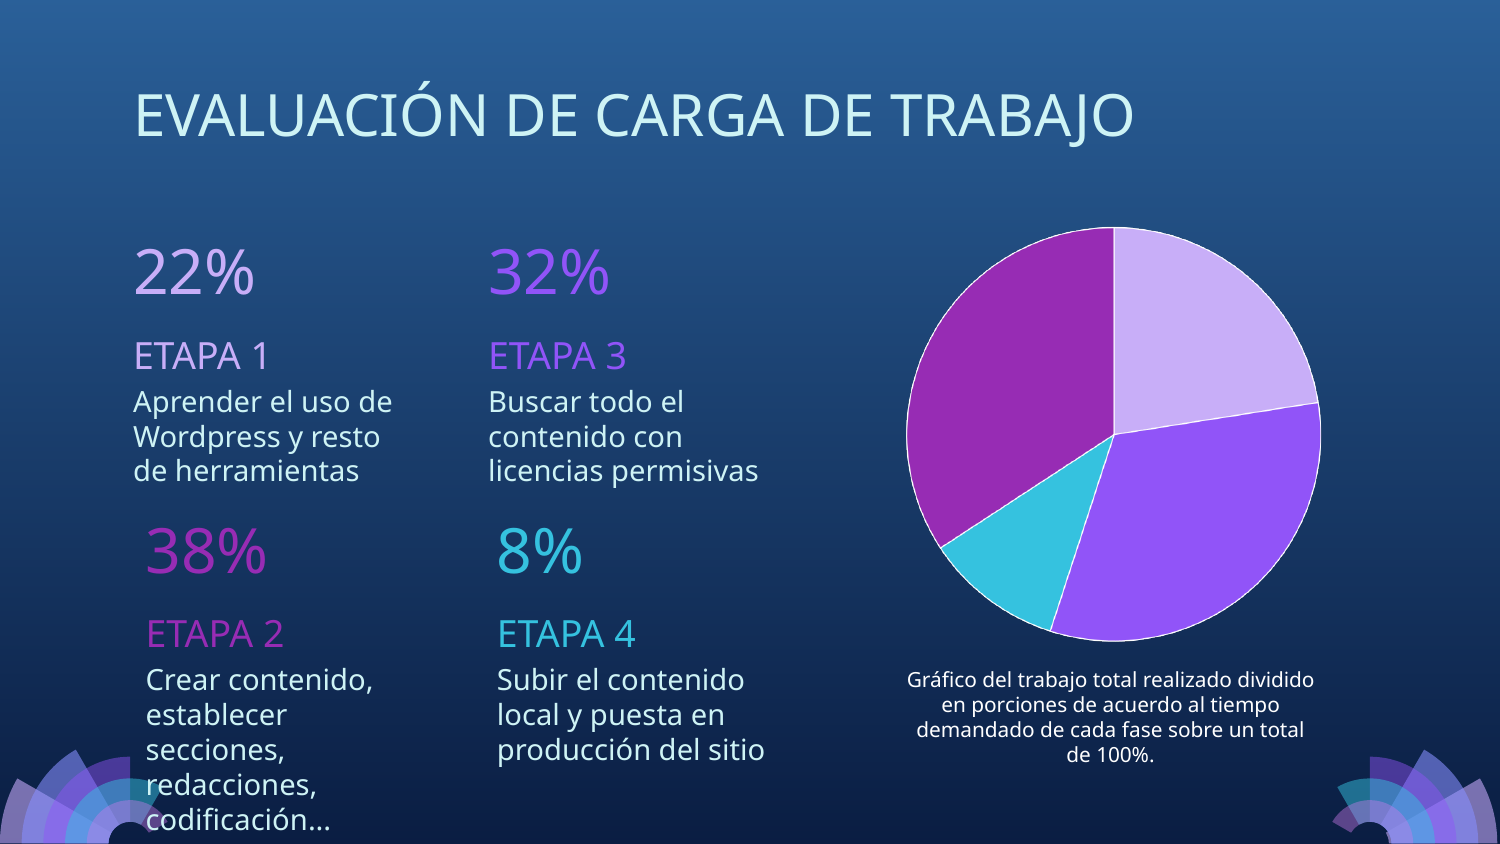

# EVALUACIÓN DE CARGA DE TRABAJO
22%
ETAPA 1
Aprender el uso de Wordpress y resto de herramientas
32%
ETAPA 3
Buscar todo el contenido con licencias permisivas
38%
ETAPA 2
Crear contenido, establecer secciones, redacciones, codificación...
8%
ETAPA 4
Subir el contenido local y puesta en producción del sitio
Gráfico del trabajo total realizado dividido en porciones de acuerdo al tiempo demandado de cada fase sobre un total de 100%.